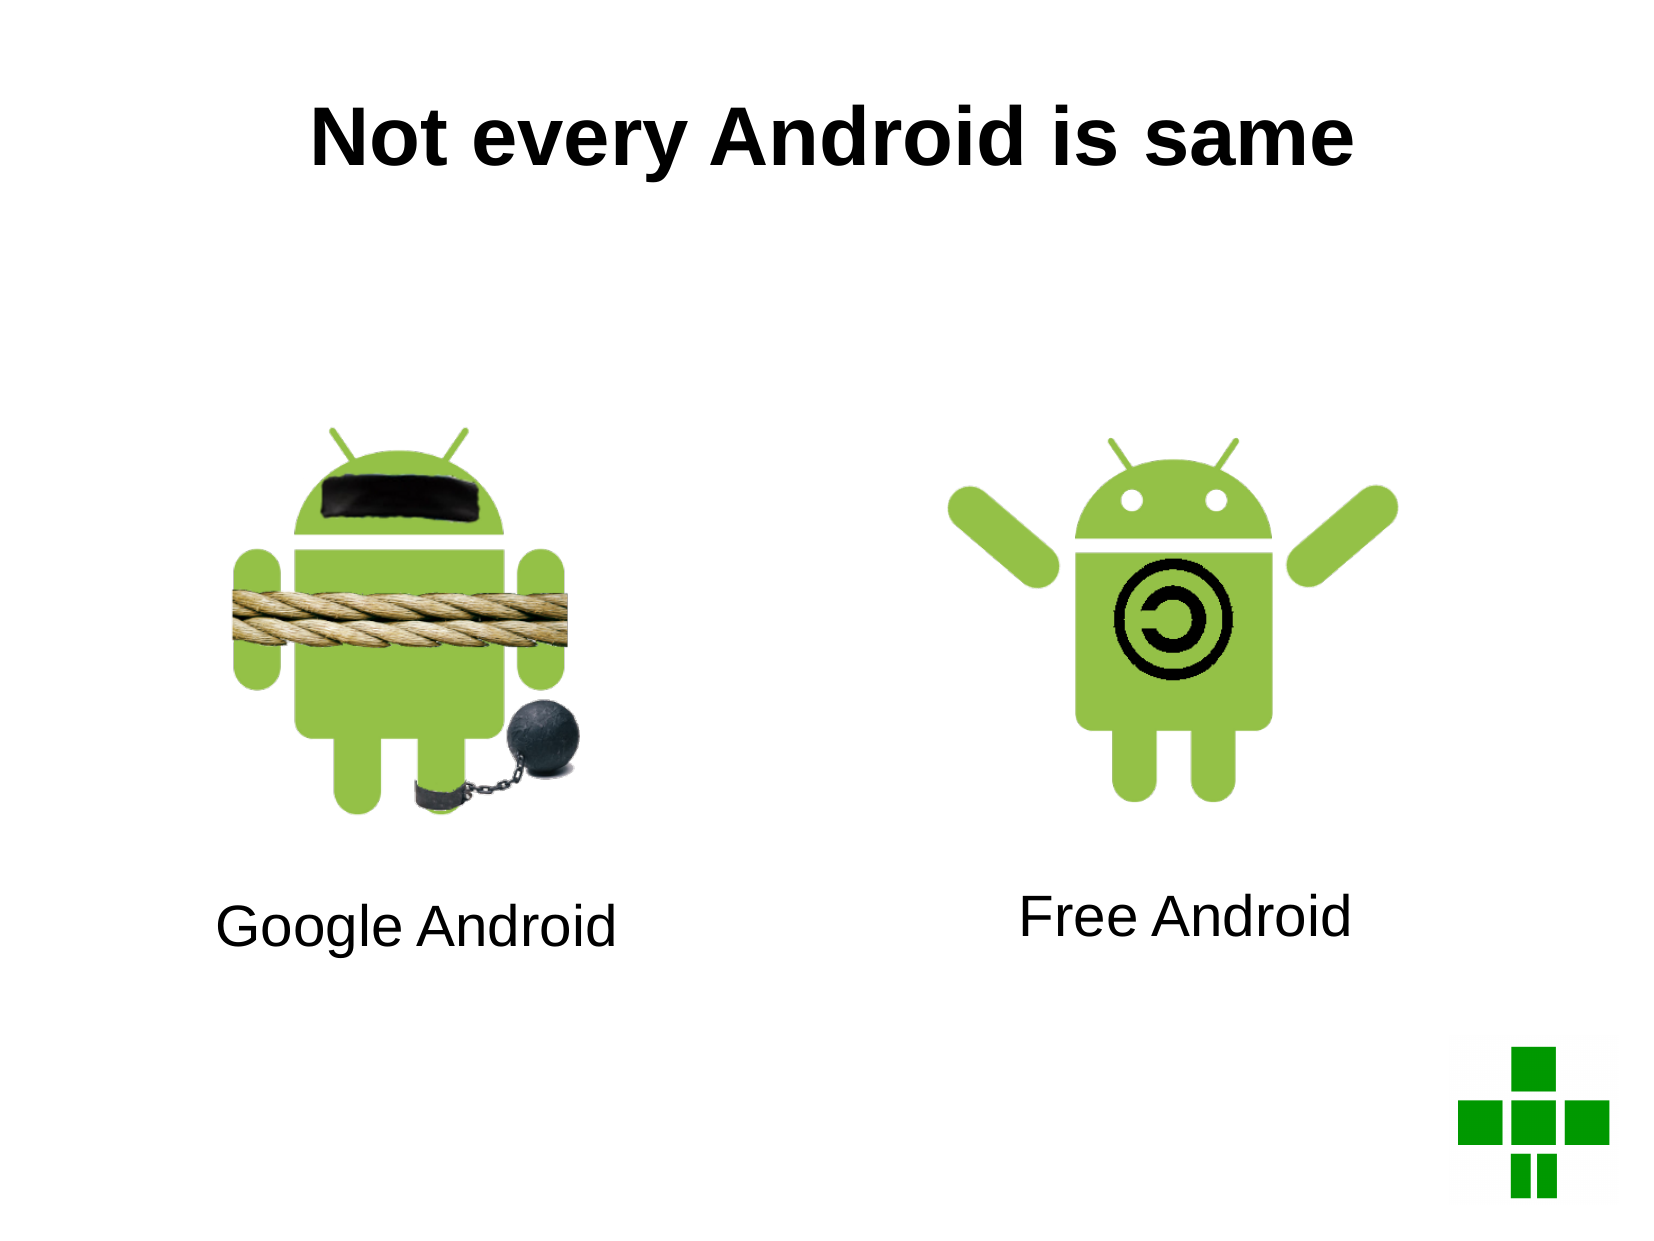

Not every Android is same
Free Android
Google Android